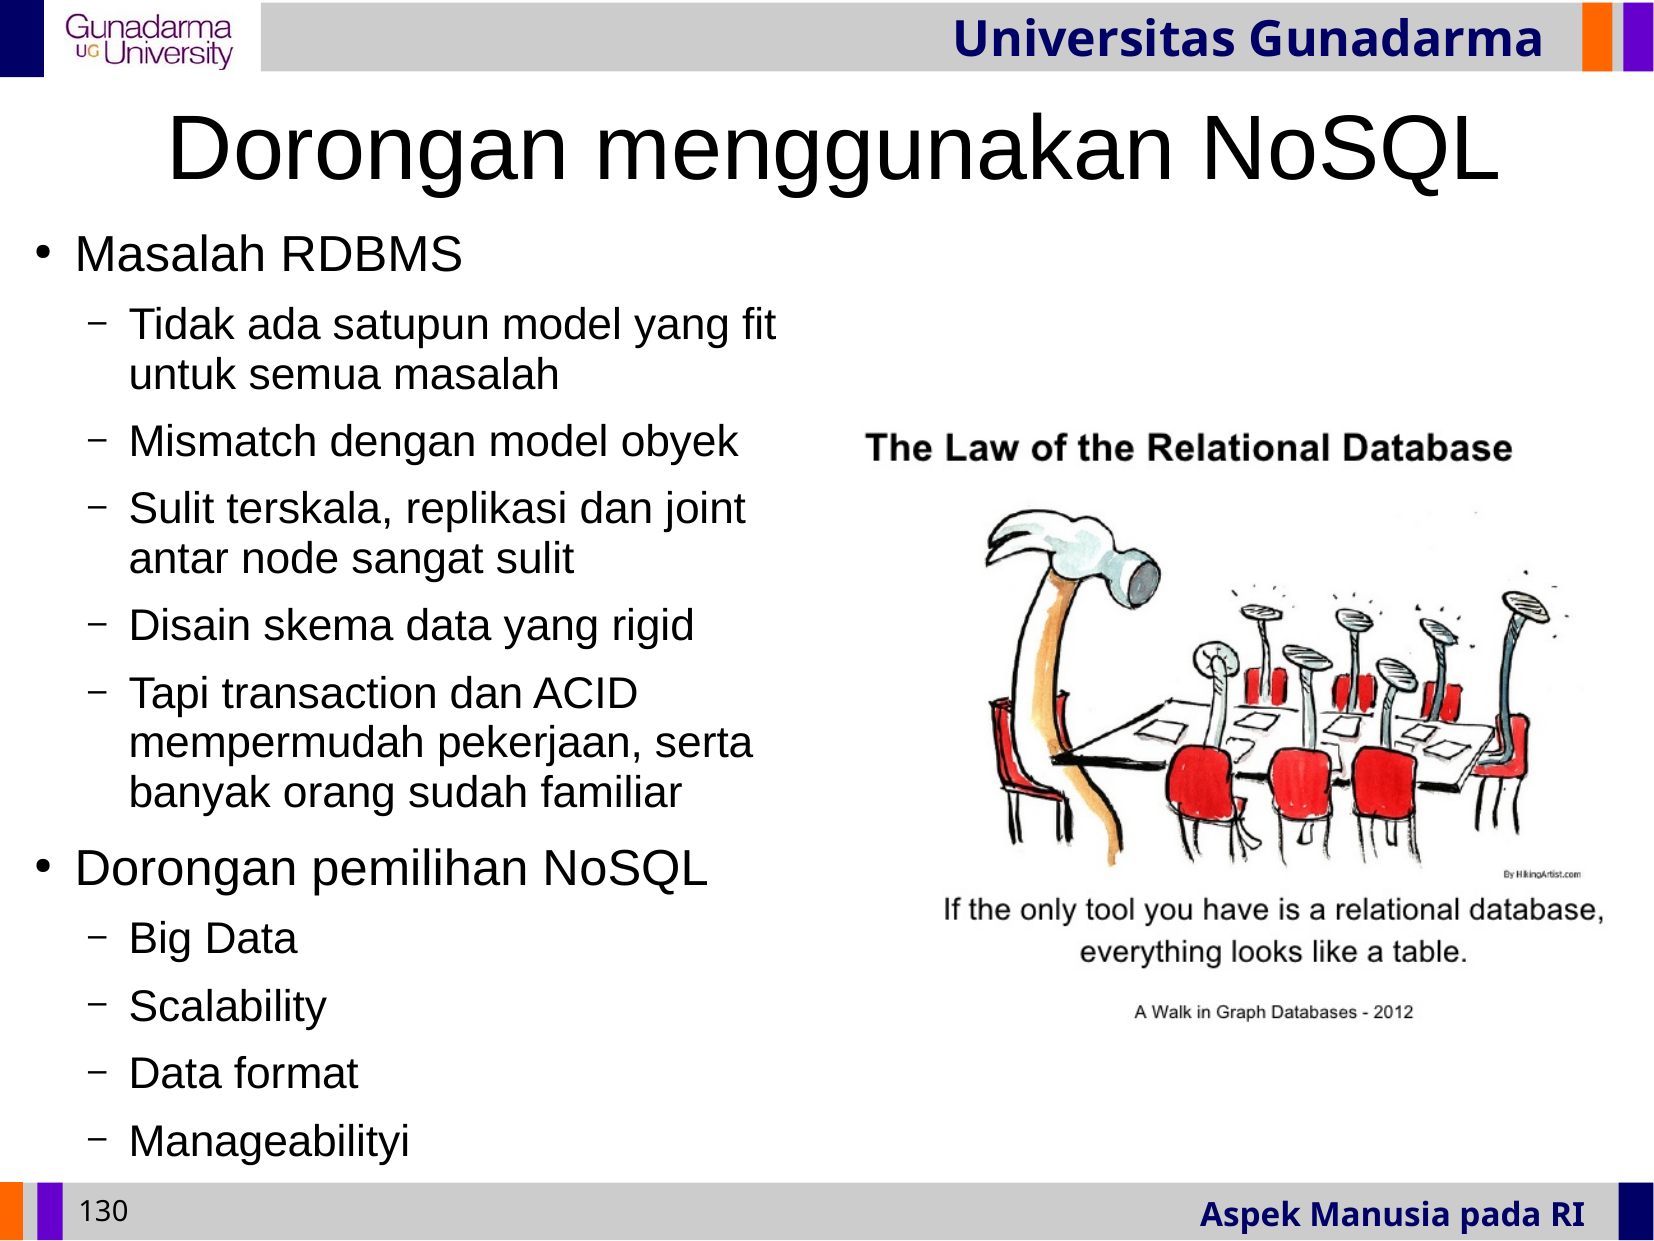

# Dorongan menggunakan NoSQL
Masalah RDBMS
Tidak ada satupun model yang fit untuk semua masalah
Mismatch dengan model obyek
Sulit terskala, replikasi dan joint antar node sangat sulit
Disain skema data yang rigid
Tapi transaction dan ACID mempermudah pekerjaan, serta banyak orang sudah familiar
Dorongan pemilihan NoSQL
Big Data
Scalability
Data format
Manageabilityi